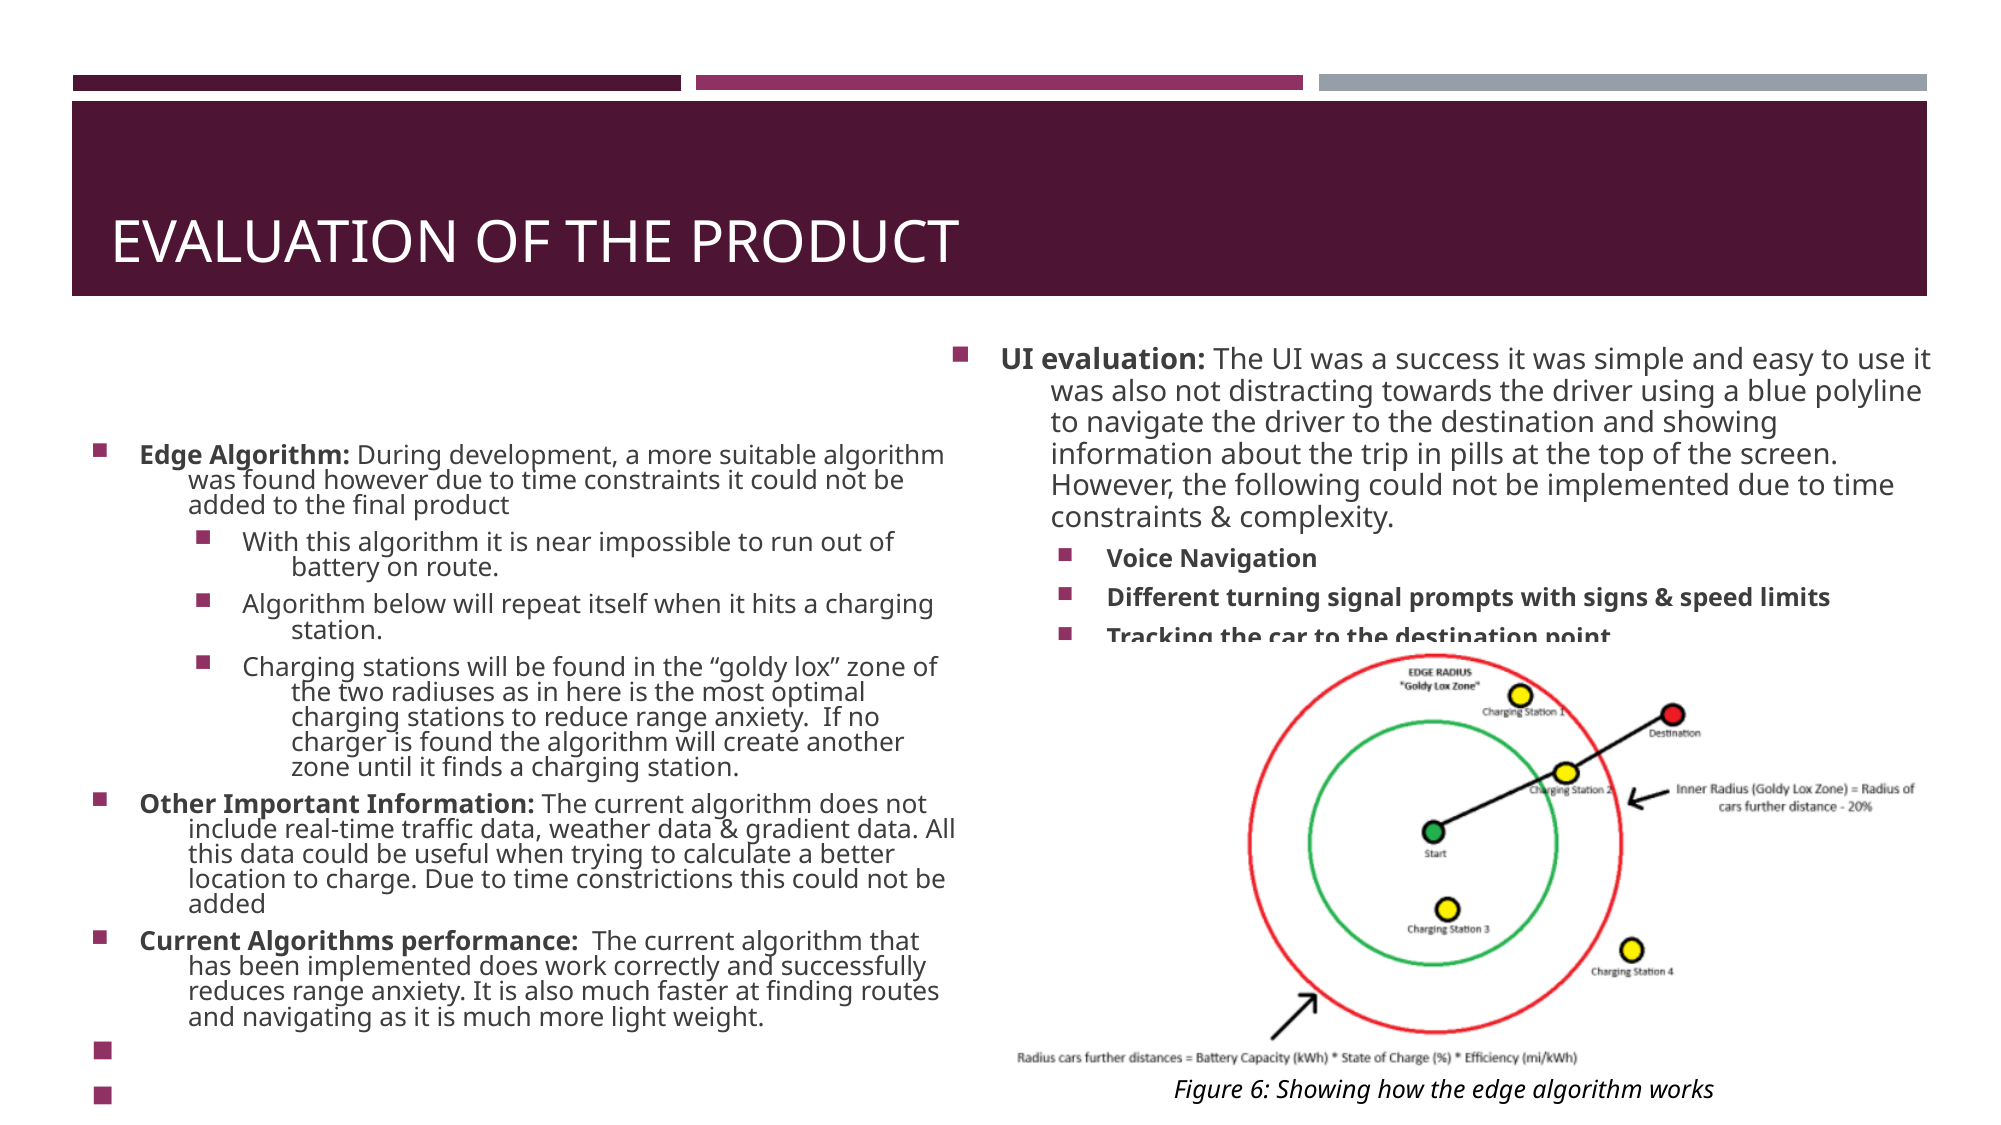

# Evaluation Of the product
UI evaluation: The UI was a success it was simple and easy to use it was also not distracting towards the driver using a blue polyline to navigate the driver to the destination and showing information about the trip in pills at the top of the screen. However, the following could not be implemented due to time constraints & complexity.
Voice Navigation
Different turning signal prompts with signs & speed limits
Tracking the car to the destination point
Edge Algorithm: During development, a more suitable algorithm was found however due to time constraints it could not be added to the final product
With this algorithm it is near impossible to run out of battery on route.
Algorithm below will repeat itself when it hits a charging station.
Charging stations will be found in the “goldy lox” zone of the two radiuses as in here is the most optimal charging stations to reduce range anxiety. If no charger is found the algorithm will create another zone until it finds a charging station.
Other Important Information: The current algorithm does not include real-time traffic data, weather data & gradient data. All this data could be useful when trying to calculate a better location to charge. Due to time constrictions this could not be added
Current Algorithms performance: The current algorithm that has been implemented does work correctly and successfully reduces range anxiety. It is also much faster at finding routes and navigating as it is much more light weight.
Figure 6: Showing how the edge algorithm works